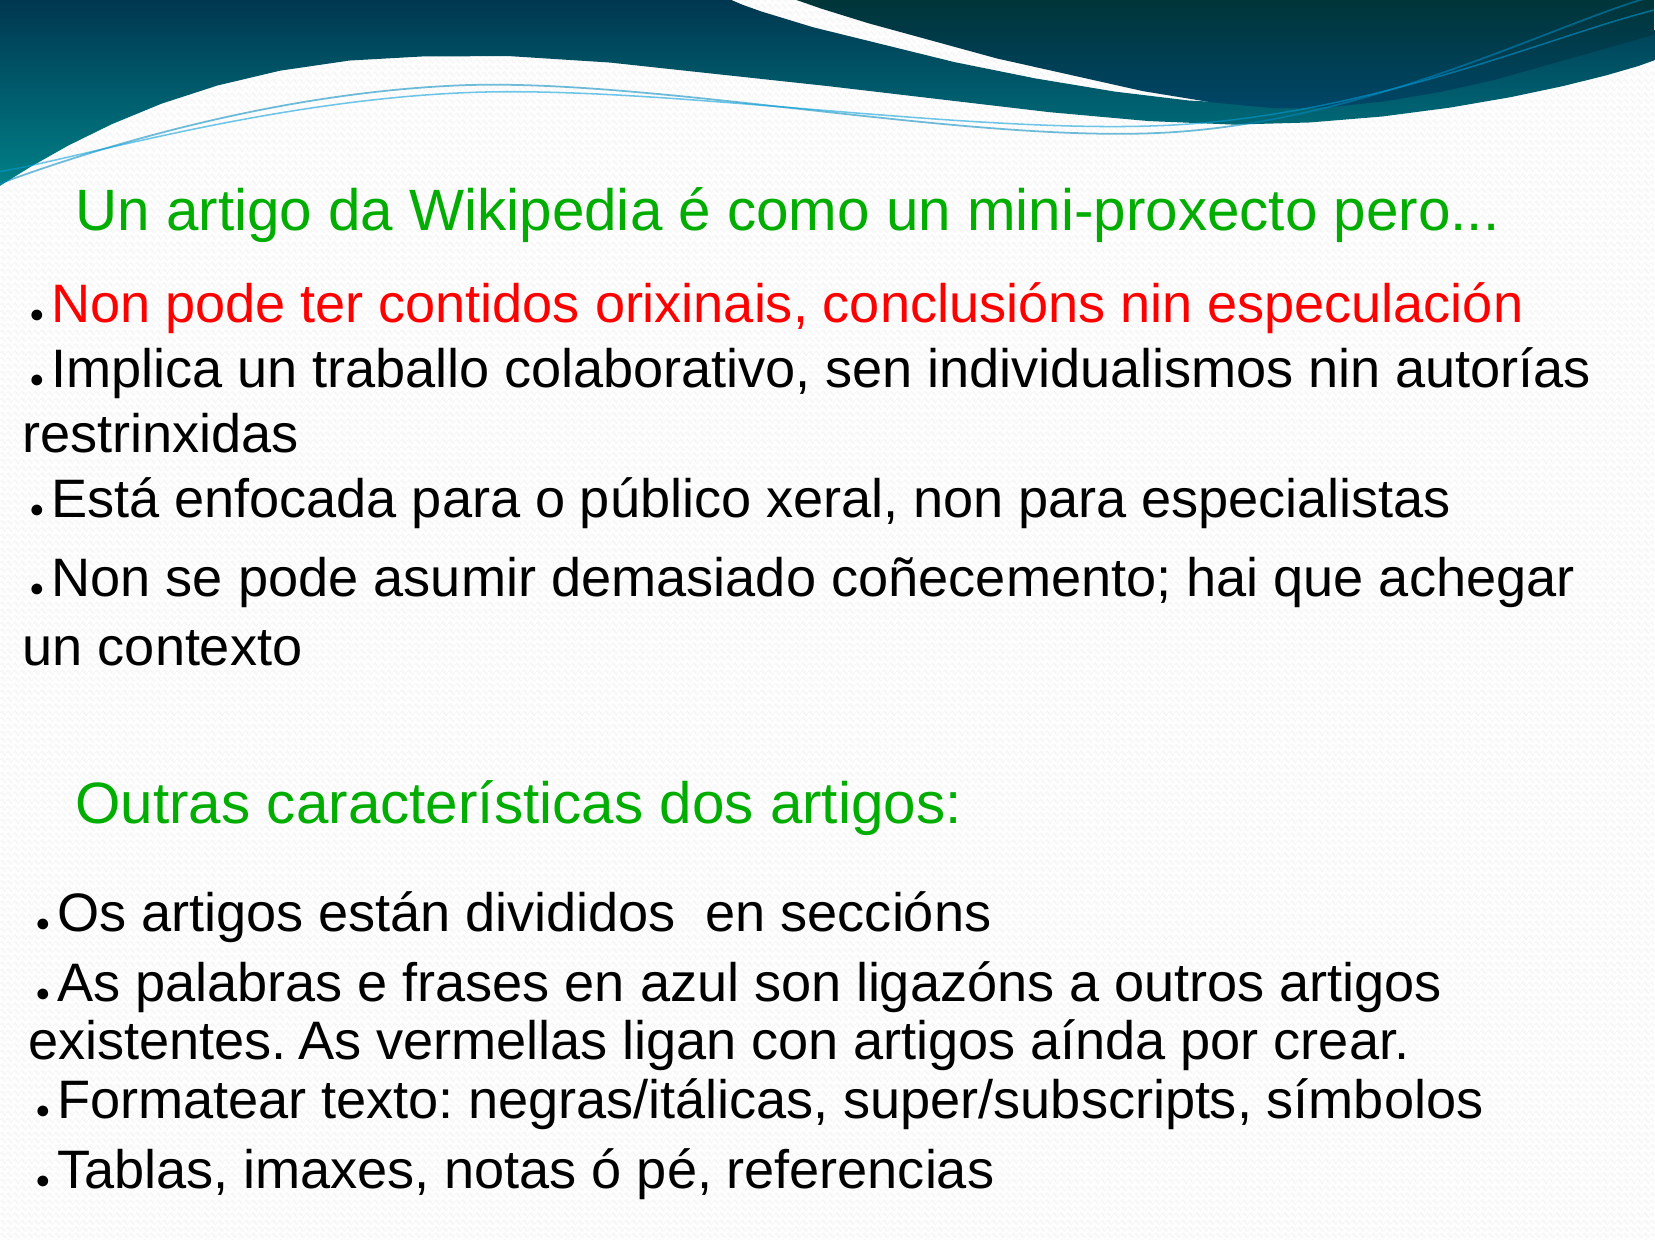

Un artigo da Wikipedia é como un mini-proxecto pero...
 ● Non pode ter contidos orixinais, conclusións nin especulación
 ● Implica un traballo colaborativo, sen individualismos nin autorías restrinxidas
 ● Está enfocada para o público xeral, non para especialistas
 ● Non se pode asumir demasiado coñecemento; hai que achegar un contexto
Outras características dos artigos:
 ● Os artigos están divididos en seccións
 ● As palabras e frases en azul son ligazóns a outros artigos existentes. As vermellas ligan con artigos aínda por crear.
 ● Formatear texto: negras/itálicas, super/subscripts, símbolos
 ● Tablas, imaxes, notas ó pé, referencias